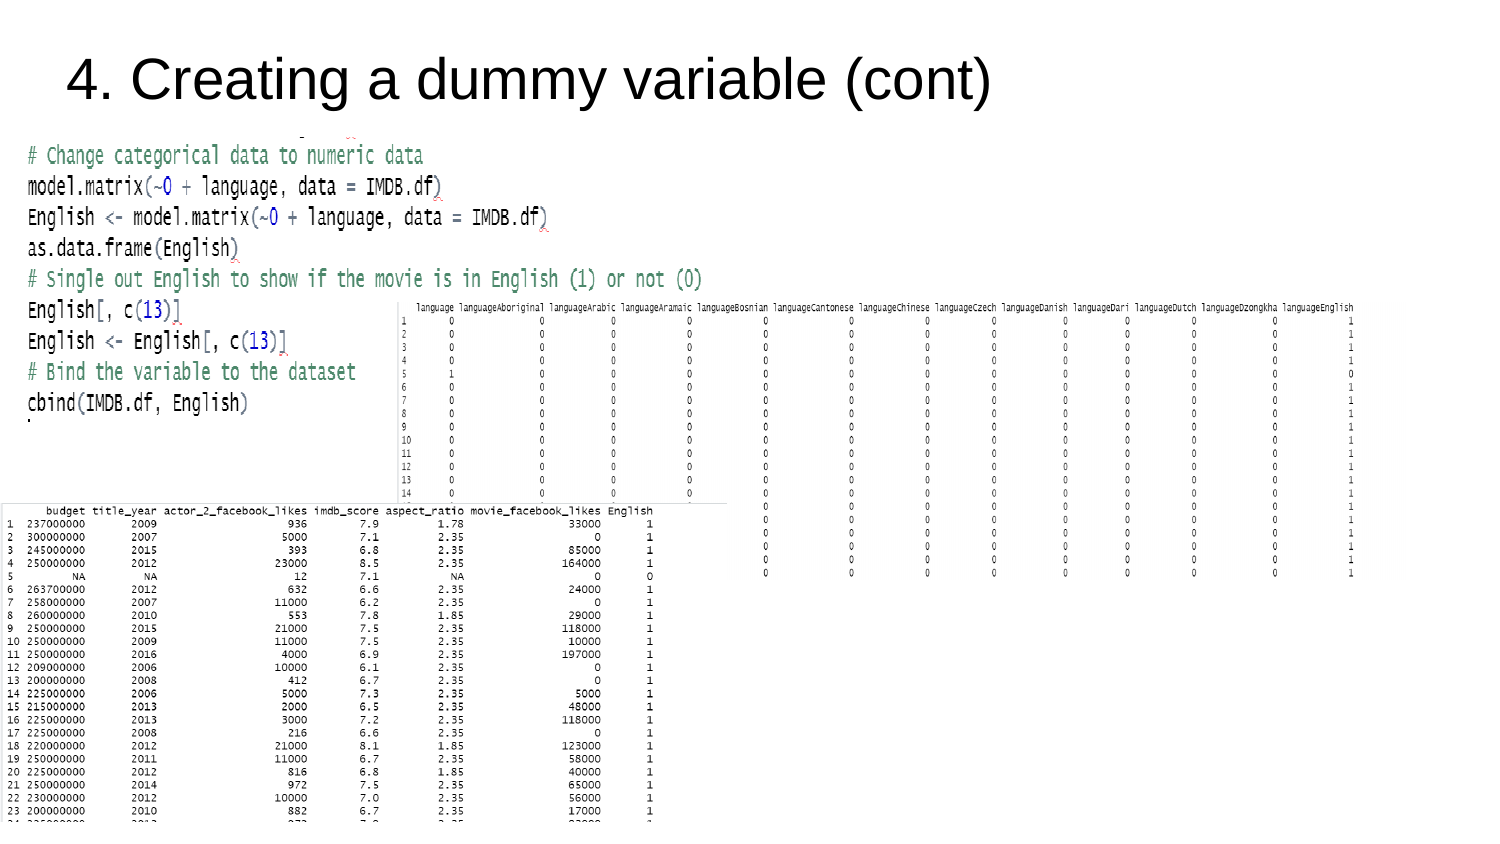

# 4. Creating a dummy variable (cont)